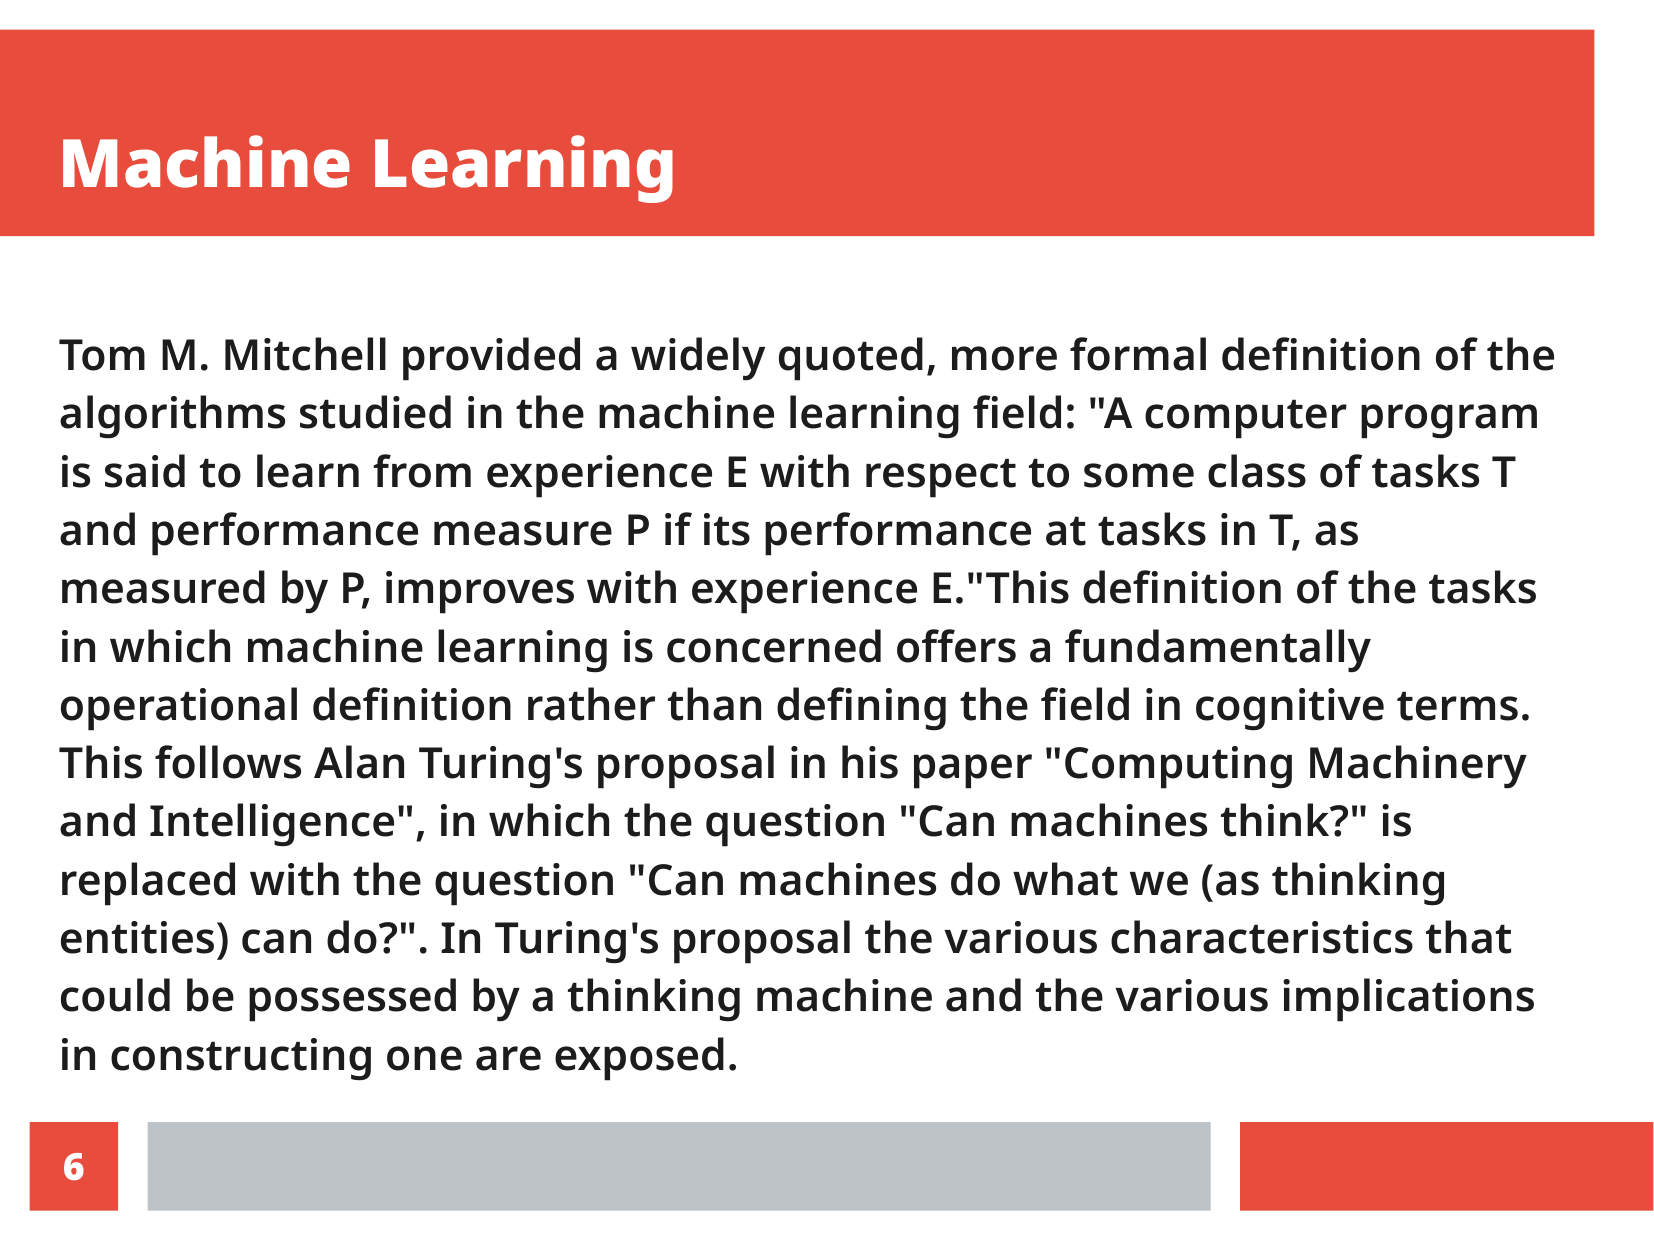

# Machine Learning
Tom M. Mitchell provided a widely quoted, more formal definition of the algorithms studied in the machine learning field: "A computer program is said to learn from experience E with respect to some class of tasks T and performance measure P if its performance at tasks in T, as measured by P, improves with experience E."This definition of the tasks in which machine learning is concerned offers a fundamentally operational definition rather than defining the field in cognitive terms. This follows Alan Turing's proposal in his paper "Computing Machinery and Intelligence", in which the question "Can machines think?" is replaced with the question "Can machines do what we (as thinking entities) can do?". In Turing's proposal the various characteristics that could be possessed by a thinking machine and the various implications in constructing one are exposed.
6